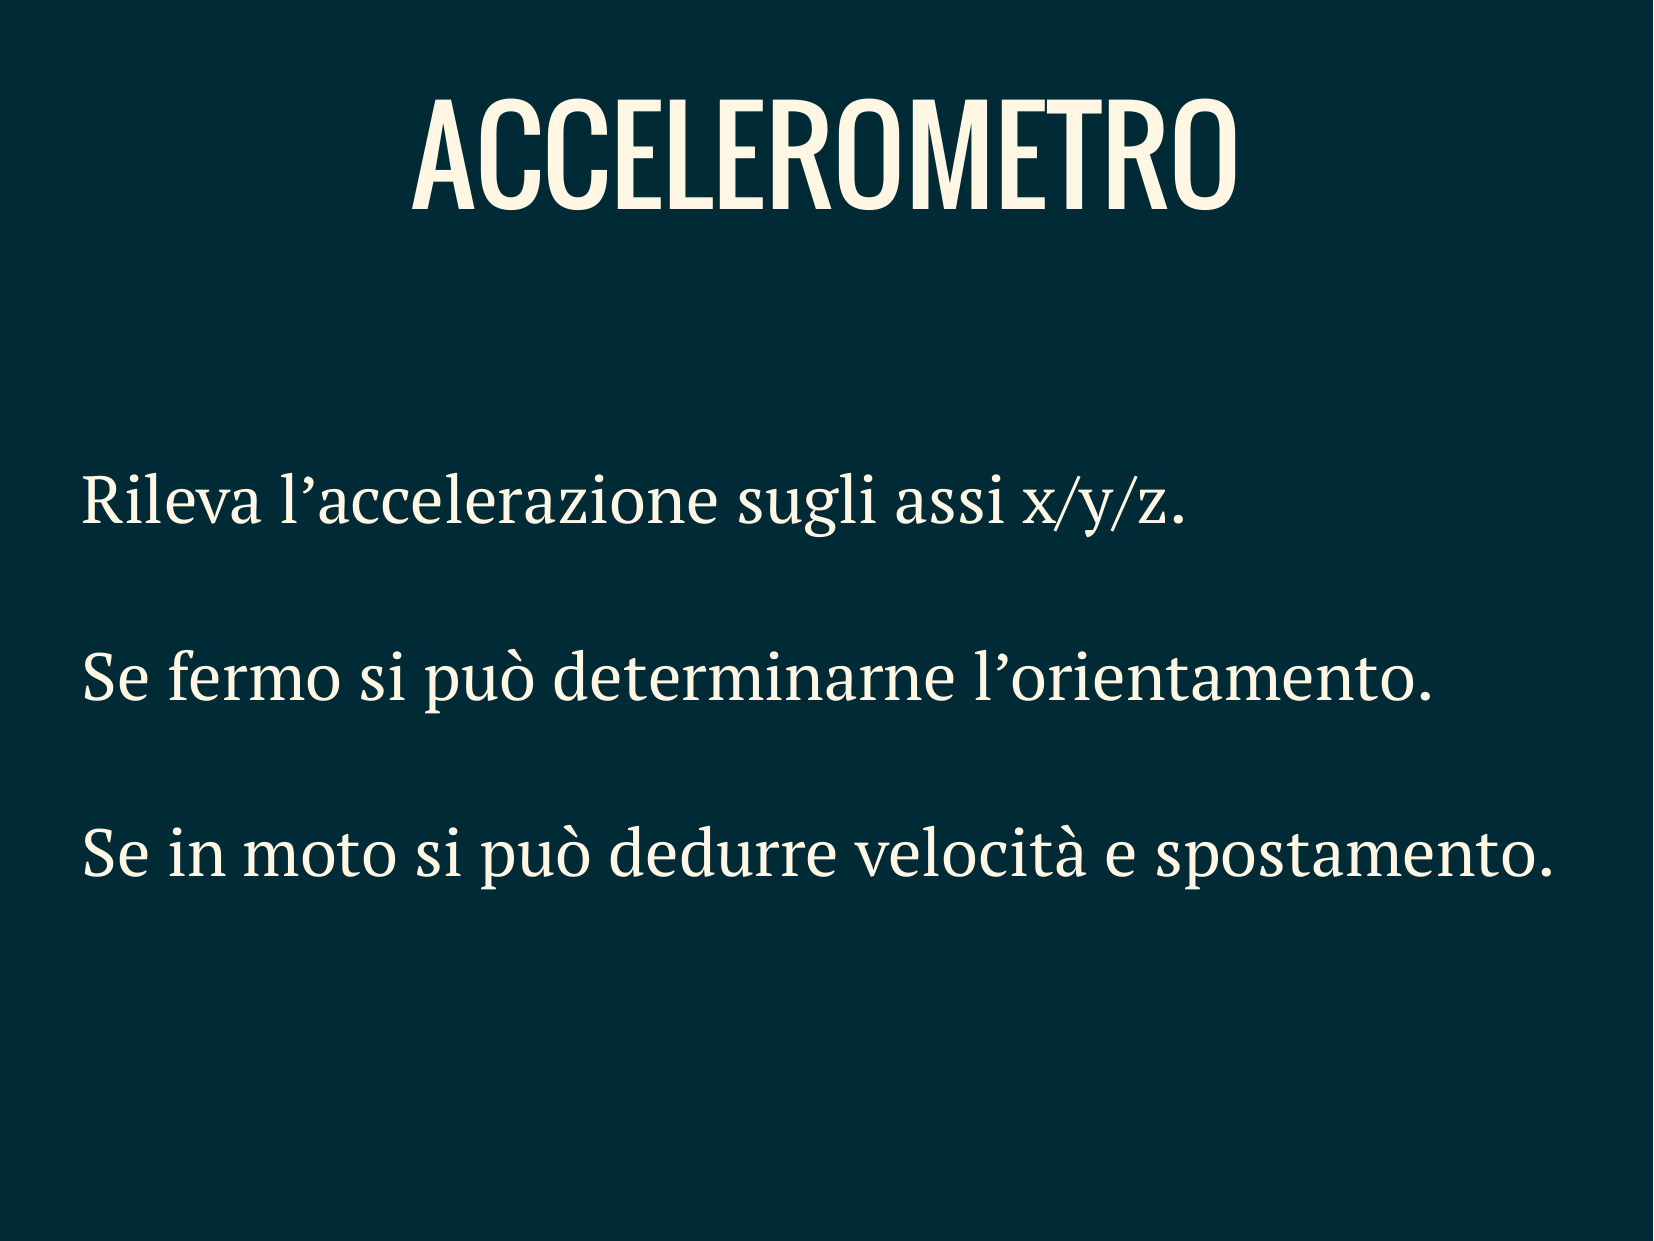

# ACCELErometro
Rileva l’accelerazione sugli assi x/y/z.
Se fermo si può determinarne l’orientamento.
Se in moto si può dedurre velocità e spostamento.